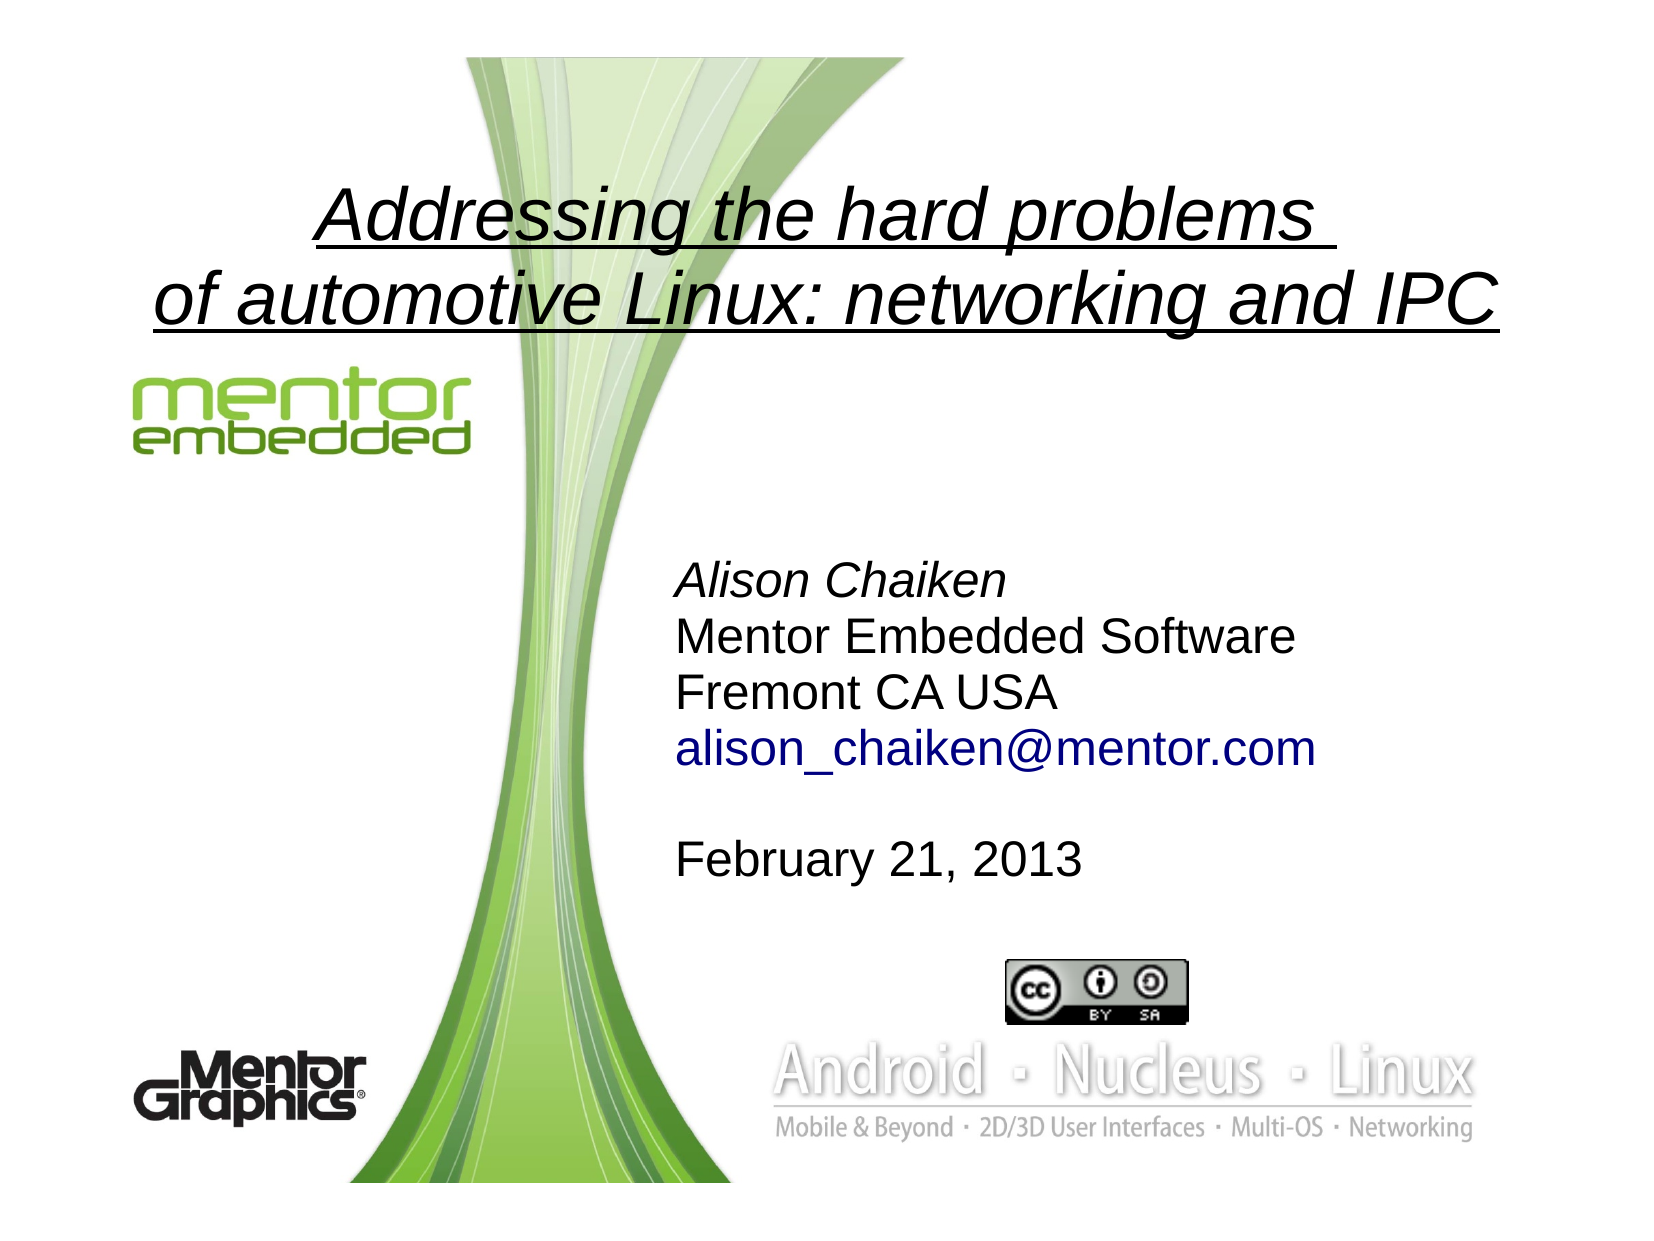

# Addressing the hard problems of automotive Linux: networking and IPC
Alison Chaiken
Mentor Embedded Software
Fremont CA USA
alison_chaiken@mentor.com
February 21, 2013